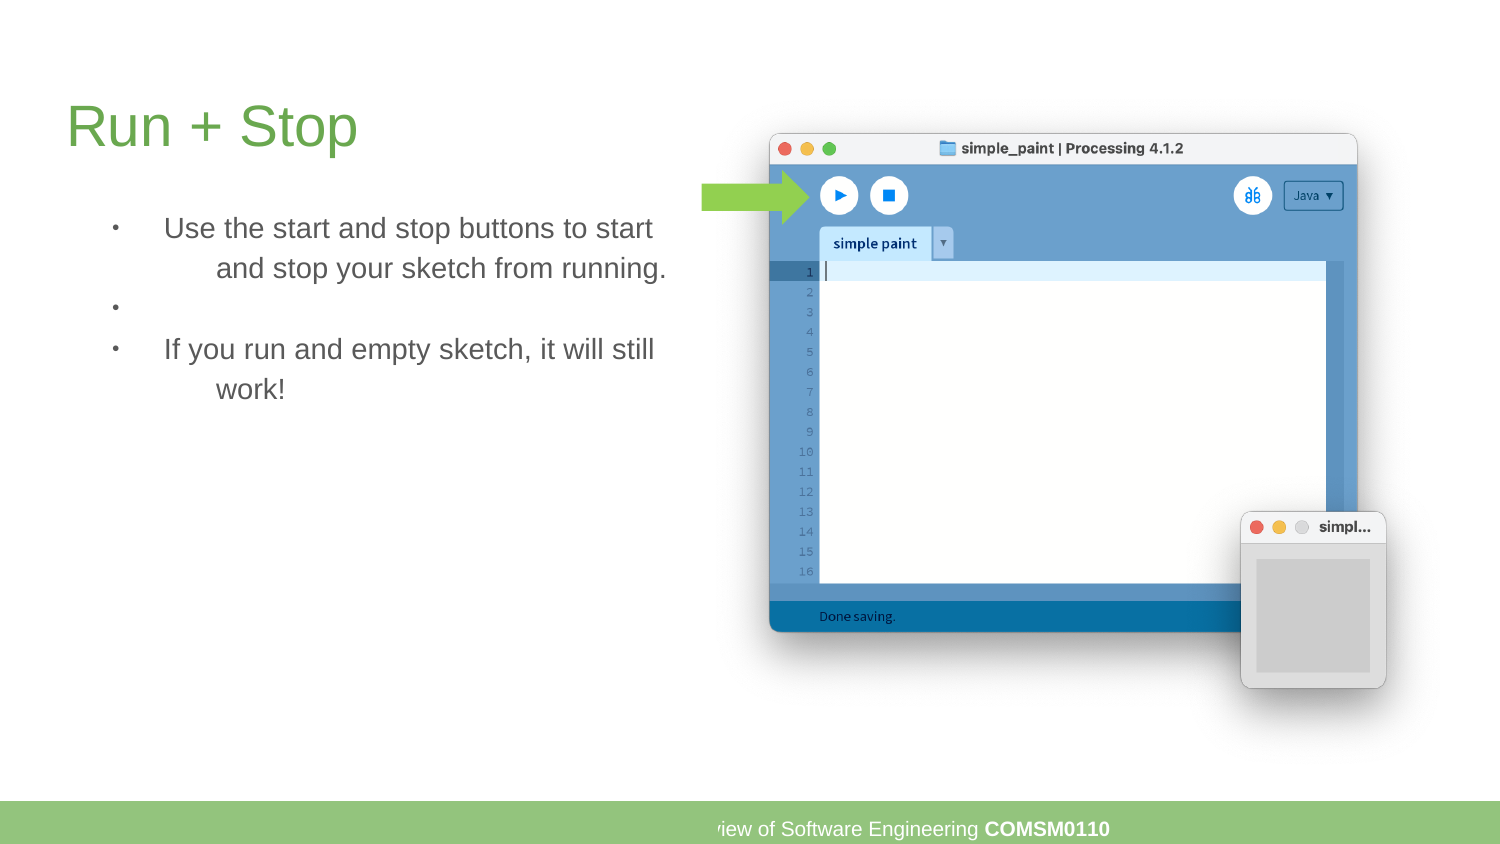

# Run + Stop
Use the start and stop buttons to start and stop your sketch from running.
If you run and empty sketch, it will still work!